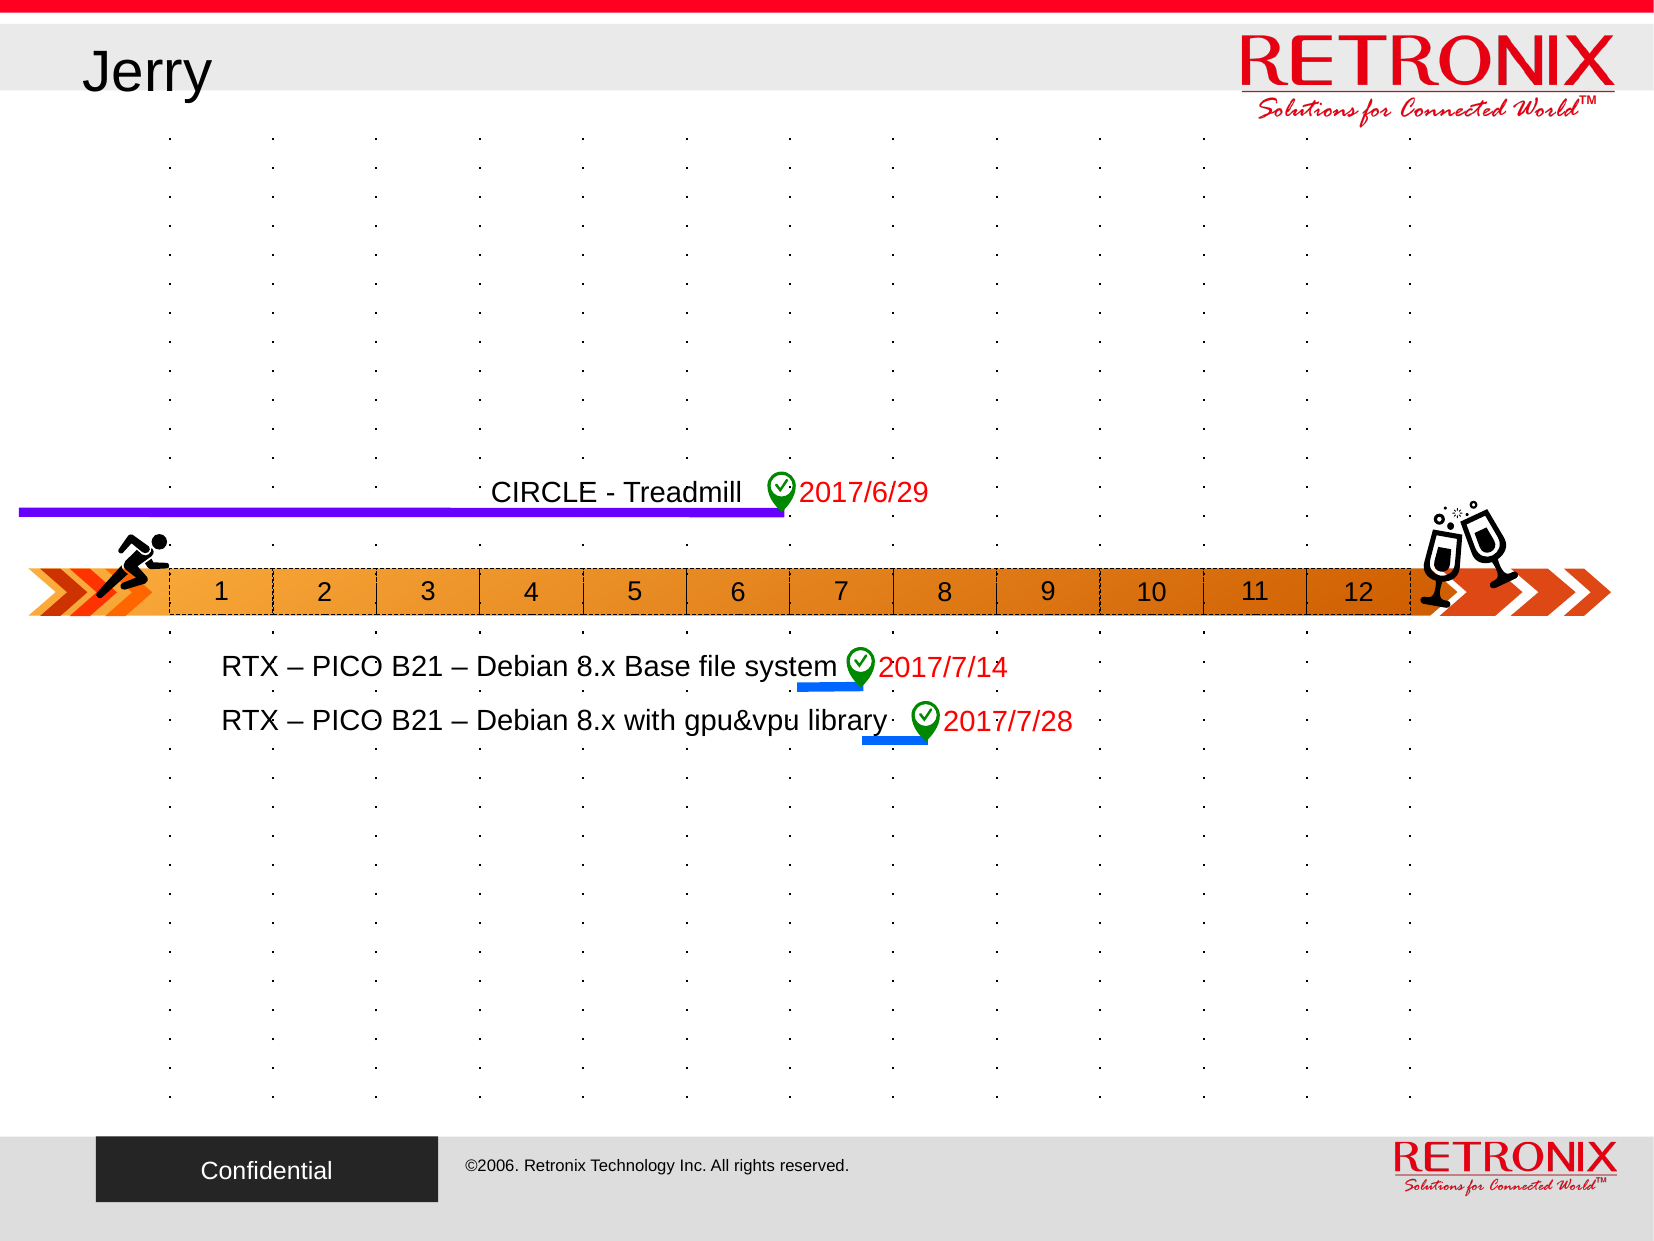

# Jerry
CIRCLE - Treadmill
2017/6/29
1
3
5
7
9
11
2
4
6
8
10
12
RTX – PICO B21 – Debian 8.x Base file system
2017/7/14
RTX – PICO B21 – Debian 8.x with gpu&vpu library
2017/7/28